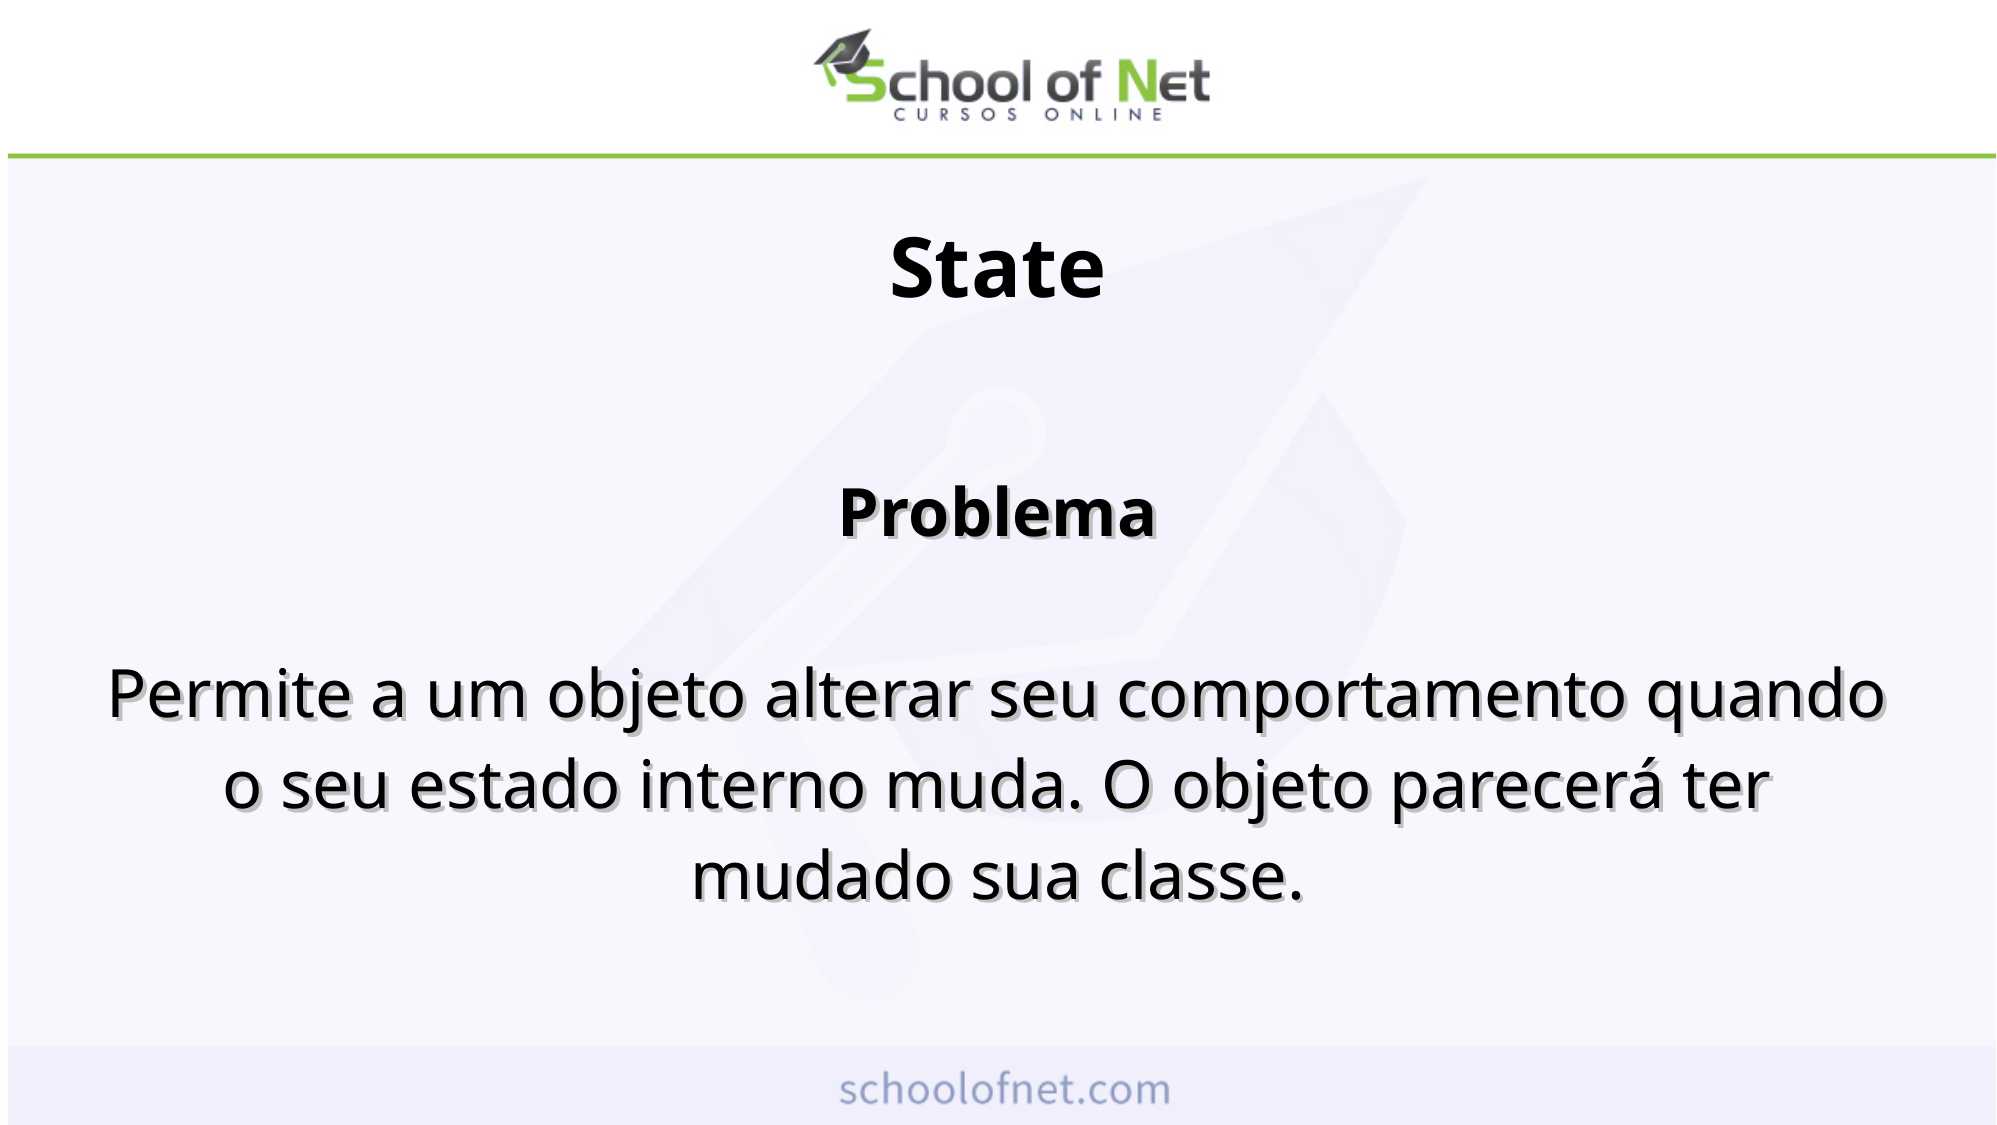

# State
Problema
Permite a um objeto alterar seu comportamento quando o seu estado interno muda. O objeto parecerá ter mudado sua classe.